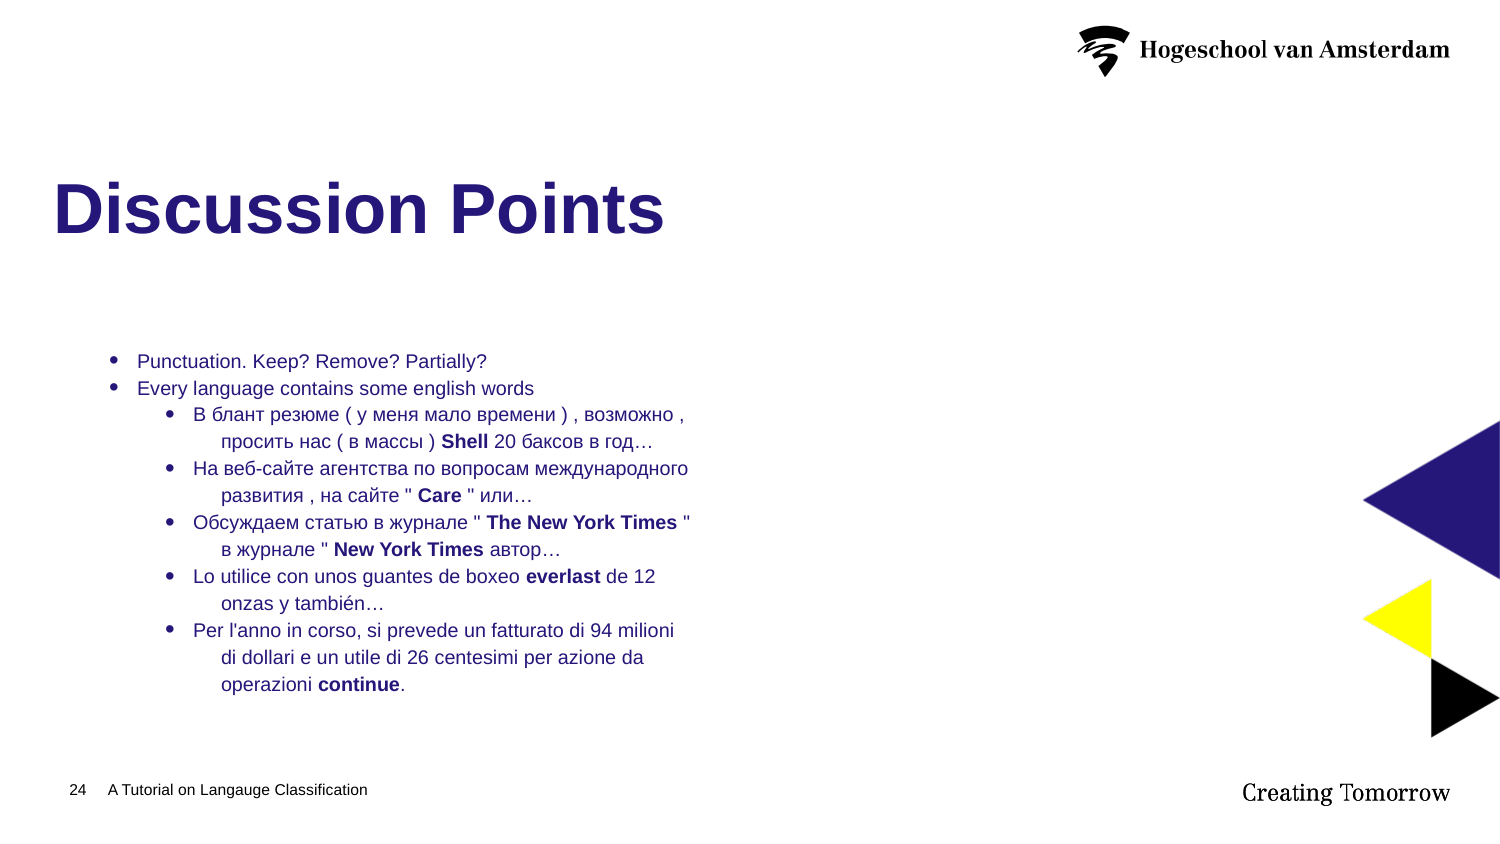

Discussion Points
# Punctuation. Keep? Remove? Partially?
Every language contains some english words
В блант резюме ( у меня мало времени ) , возможно , просить нас ( в массы ) Shell 20 баксов в год…
На веб-сайте агентства по вопросам международного развития , на сайте " Care " или…
Обсуждаем статью в журнале " The New York Times " в журнале " New York Times автор…
Lo utilice con unos guantes de boxeo everlast de 12 onzas y también…
Per l'anno in corso, si prevede un fatturato di 94 milioni di dollari e un utile di 26 centesimi per azione da operazioni continue.
A Tutorial on Langauge Classification